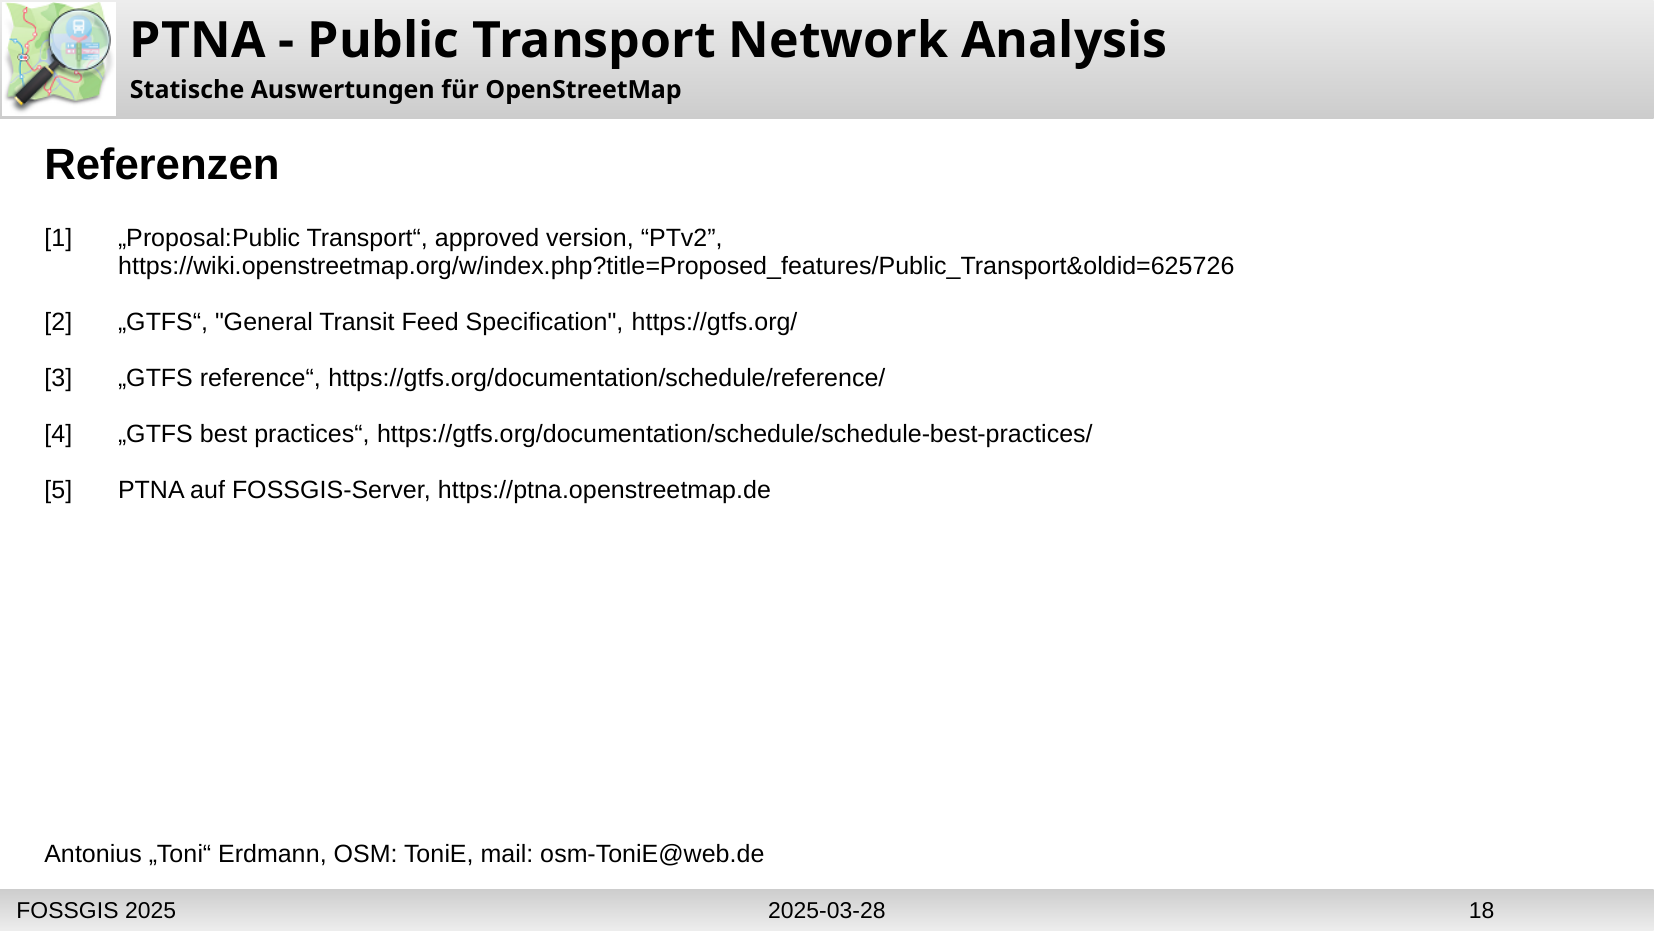

PTNA - Public Transport Network Analysis
Statische Auswertungen für OpenStreetMap
Referenzen
[1]	„Proposal:Public Transport“, approved version, “PTv2”,
	https://wiki.openstreetmap.org/w/index.php?title=Proposed_features/Public_Transport&oldid=625726
[2]	„GTFS“, "General Transit Feed Specification", https://gtfs.org/
[3]	„GTFS reference“, https://gtfs.org/documentation/schedule/reference/
[4]	„GTFS best practices“, https://gtfs.org/documentation/schedule/schedule-best-practices/
[5]	PTNA auf FOSSGIS-Server, https://ptna.openstreetmap.de
Antonius „Toni“ Erdmann, OSM: ToniE, mail: osm-ToniE@web.de
FOSSGIS 2025
2025-03-28